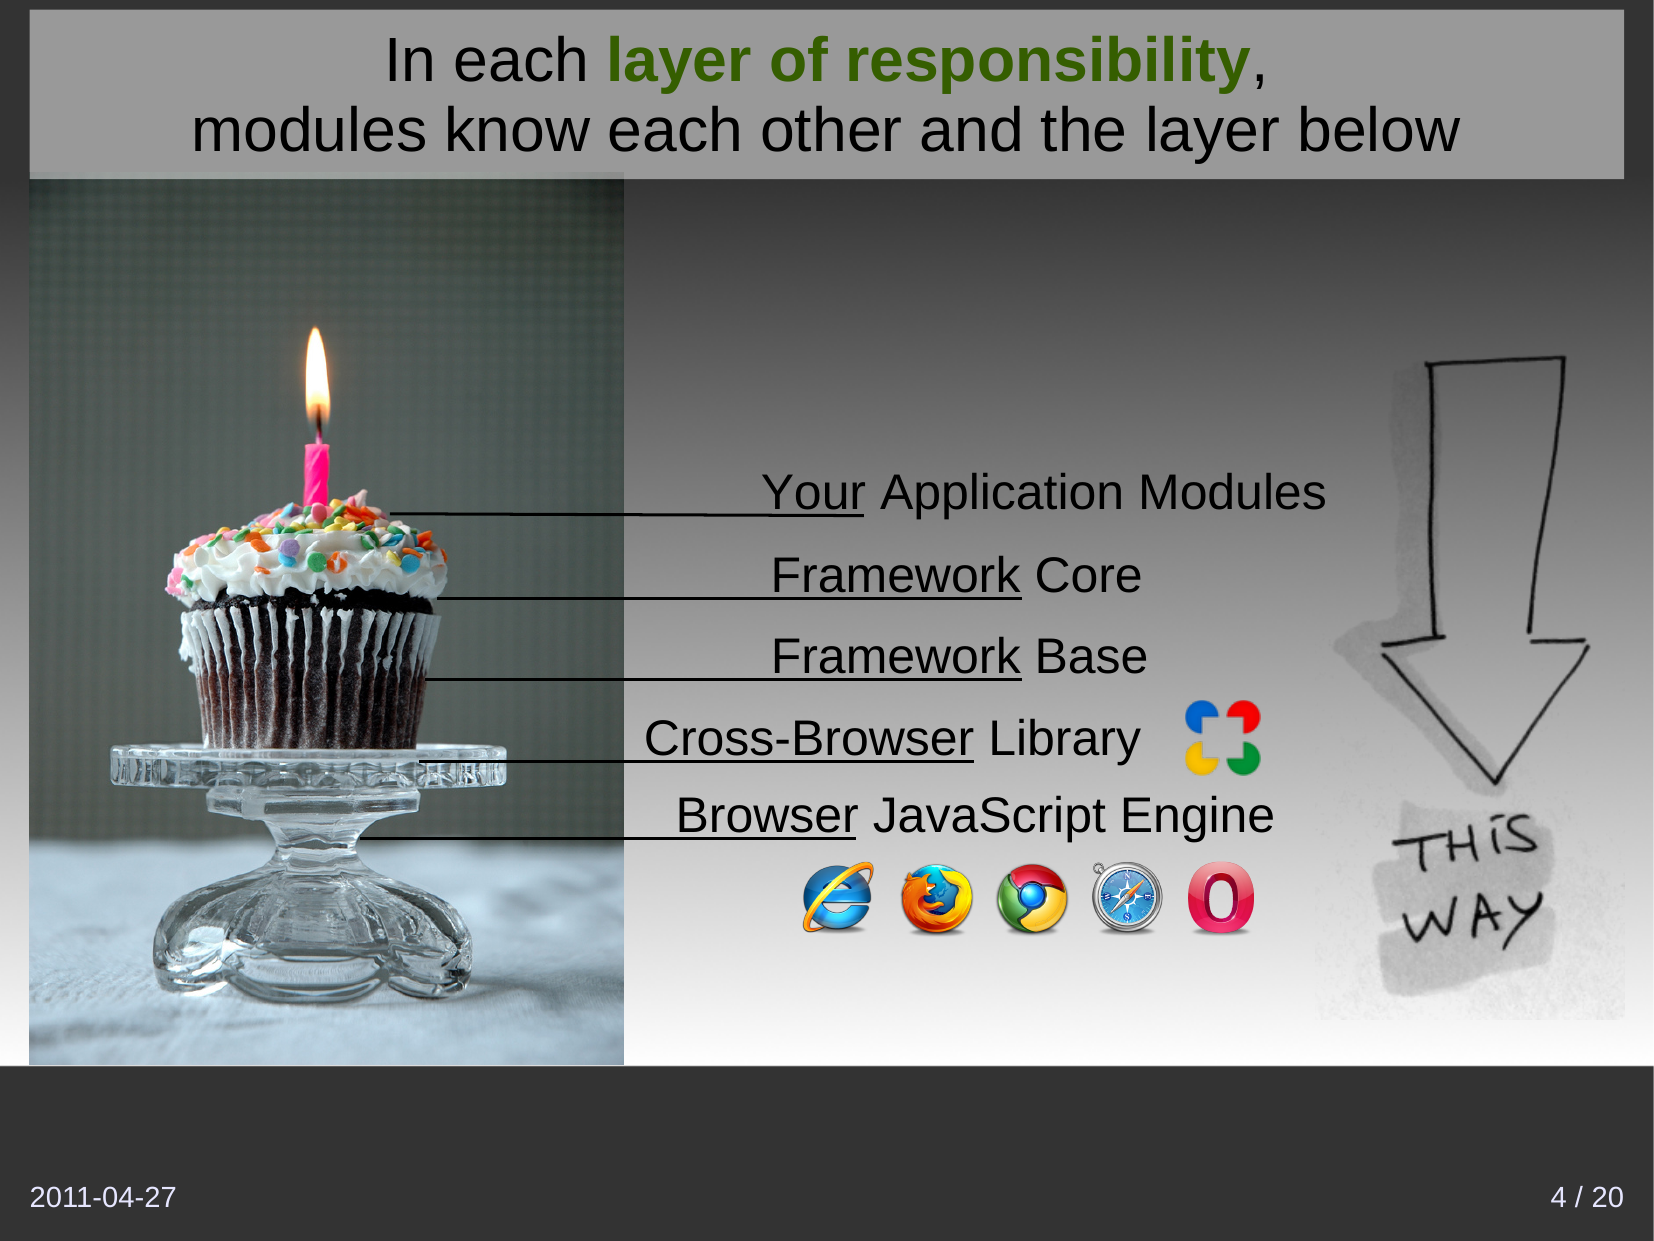

# In each layer of responsibility, modules know each other and the layer below
Your Application Modules
Framework Core
Framework Base
Cross-Browser Library
Browser JavaScript Engine
2011-04-27
4